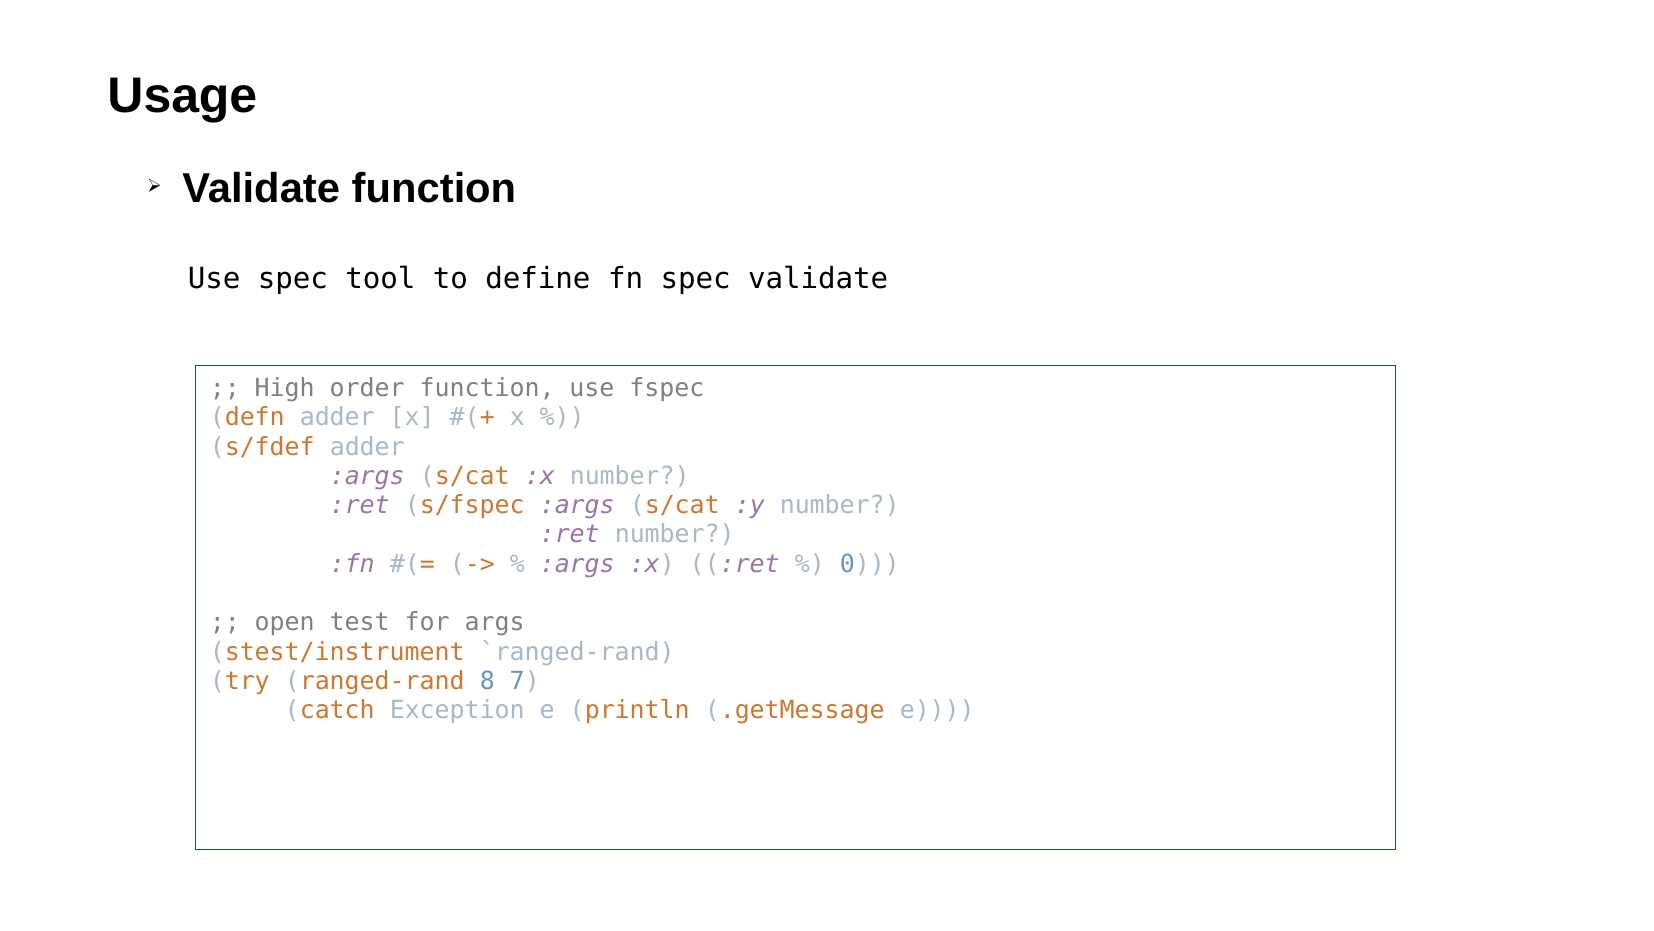

Usage
Validate function
Use spec tool to define fn spec validate
;; High order function, use fspec
(defn adder [x] #(+ x %))
(s/fdef adder
 :args (s/cat :x number?)
 :ret (s/fspec :args (s/cat :y number?)
 :ret number?)
 :fn #(= (-> % :args :x) ((:ret %) 0)))
;; open test for args
(stest/instrument `ranged-rand)
(try (ranged-rand 8 7)
 (catch Exception e (println (.getMessage e))))